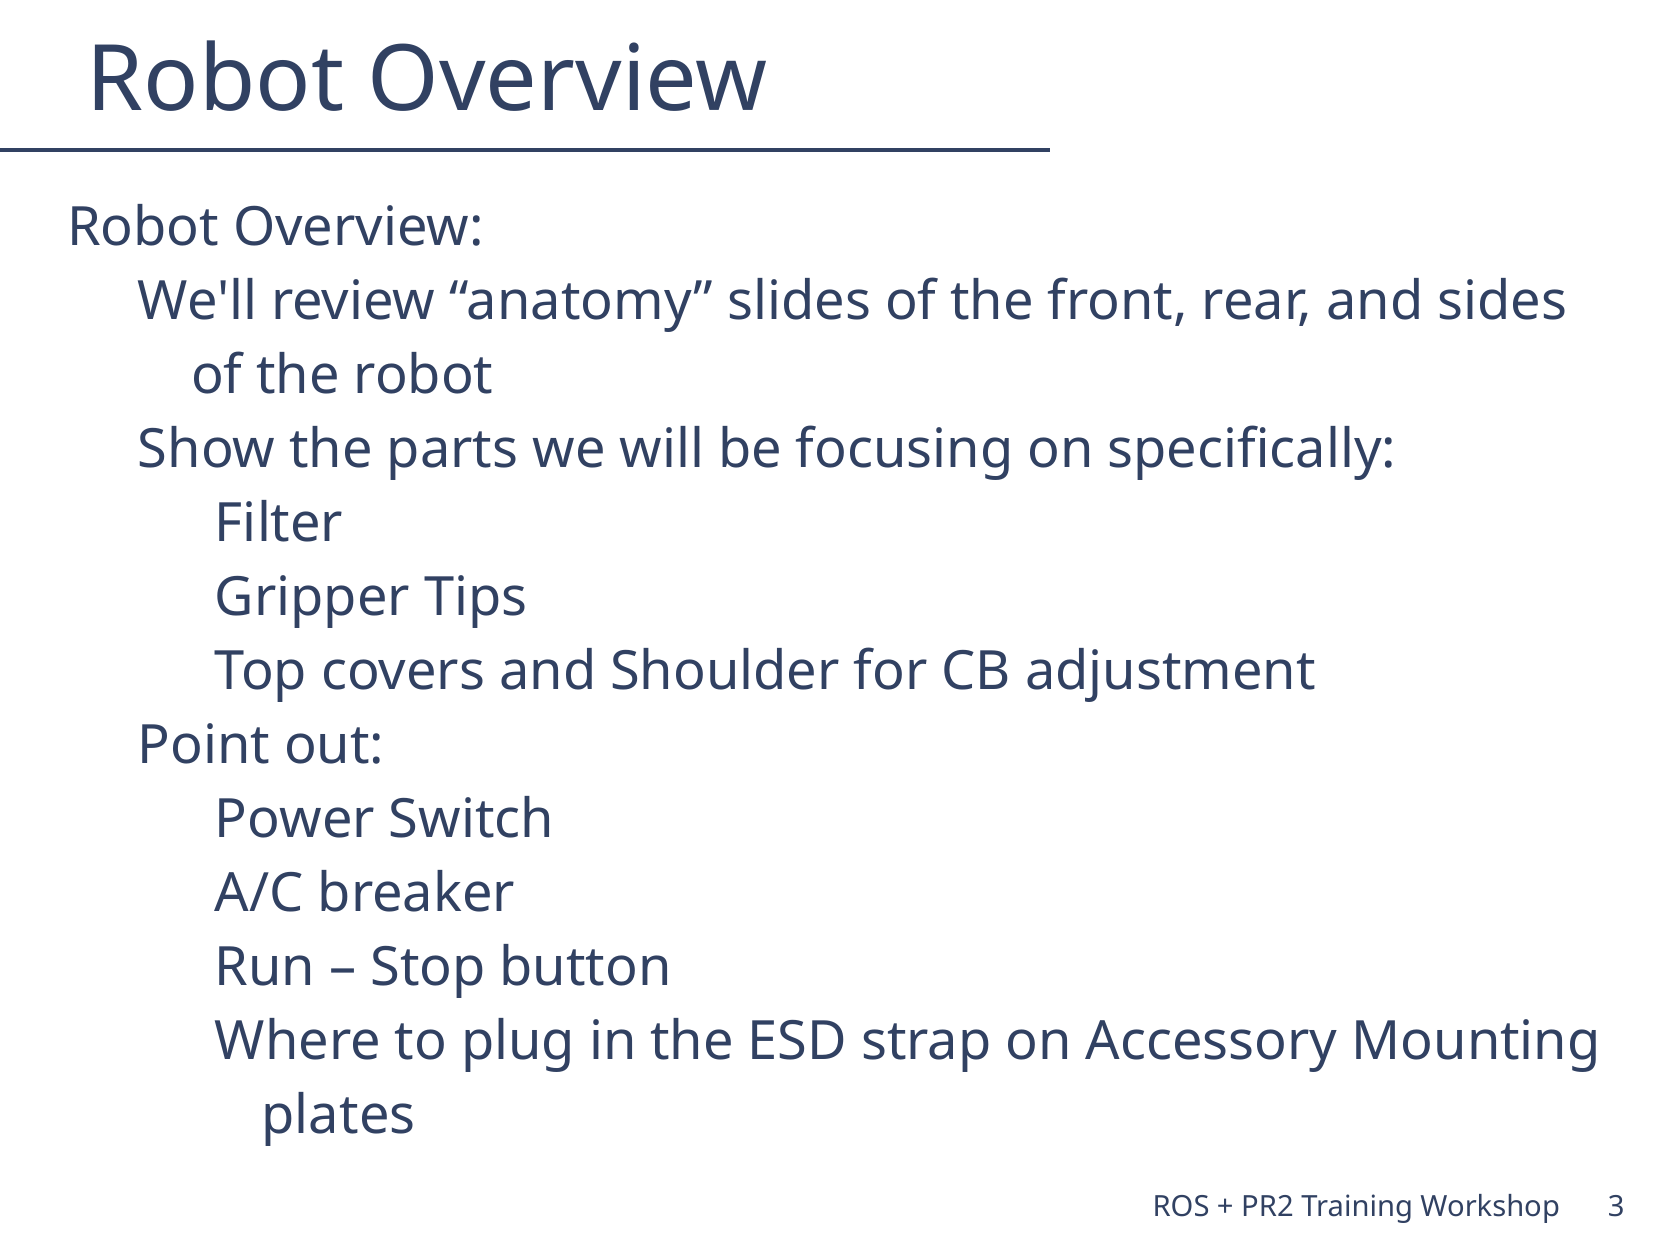

# Robot Overview
Robot Overview:
We'll review “anatomy” slides of the front, rear, and sides of the robot
Show the parts we will be focusing on specifically:
Filter
Gripper Tips
Top covers and Shoulder for CB adjustment
Point out:
Power Switch
A/C breaker
Run – Stop button
Where to plug in the ESD strap on Accessory Mounting plates